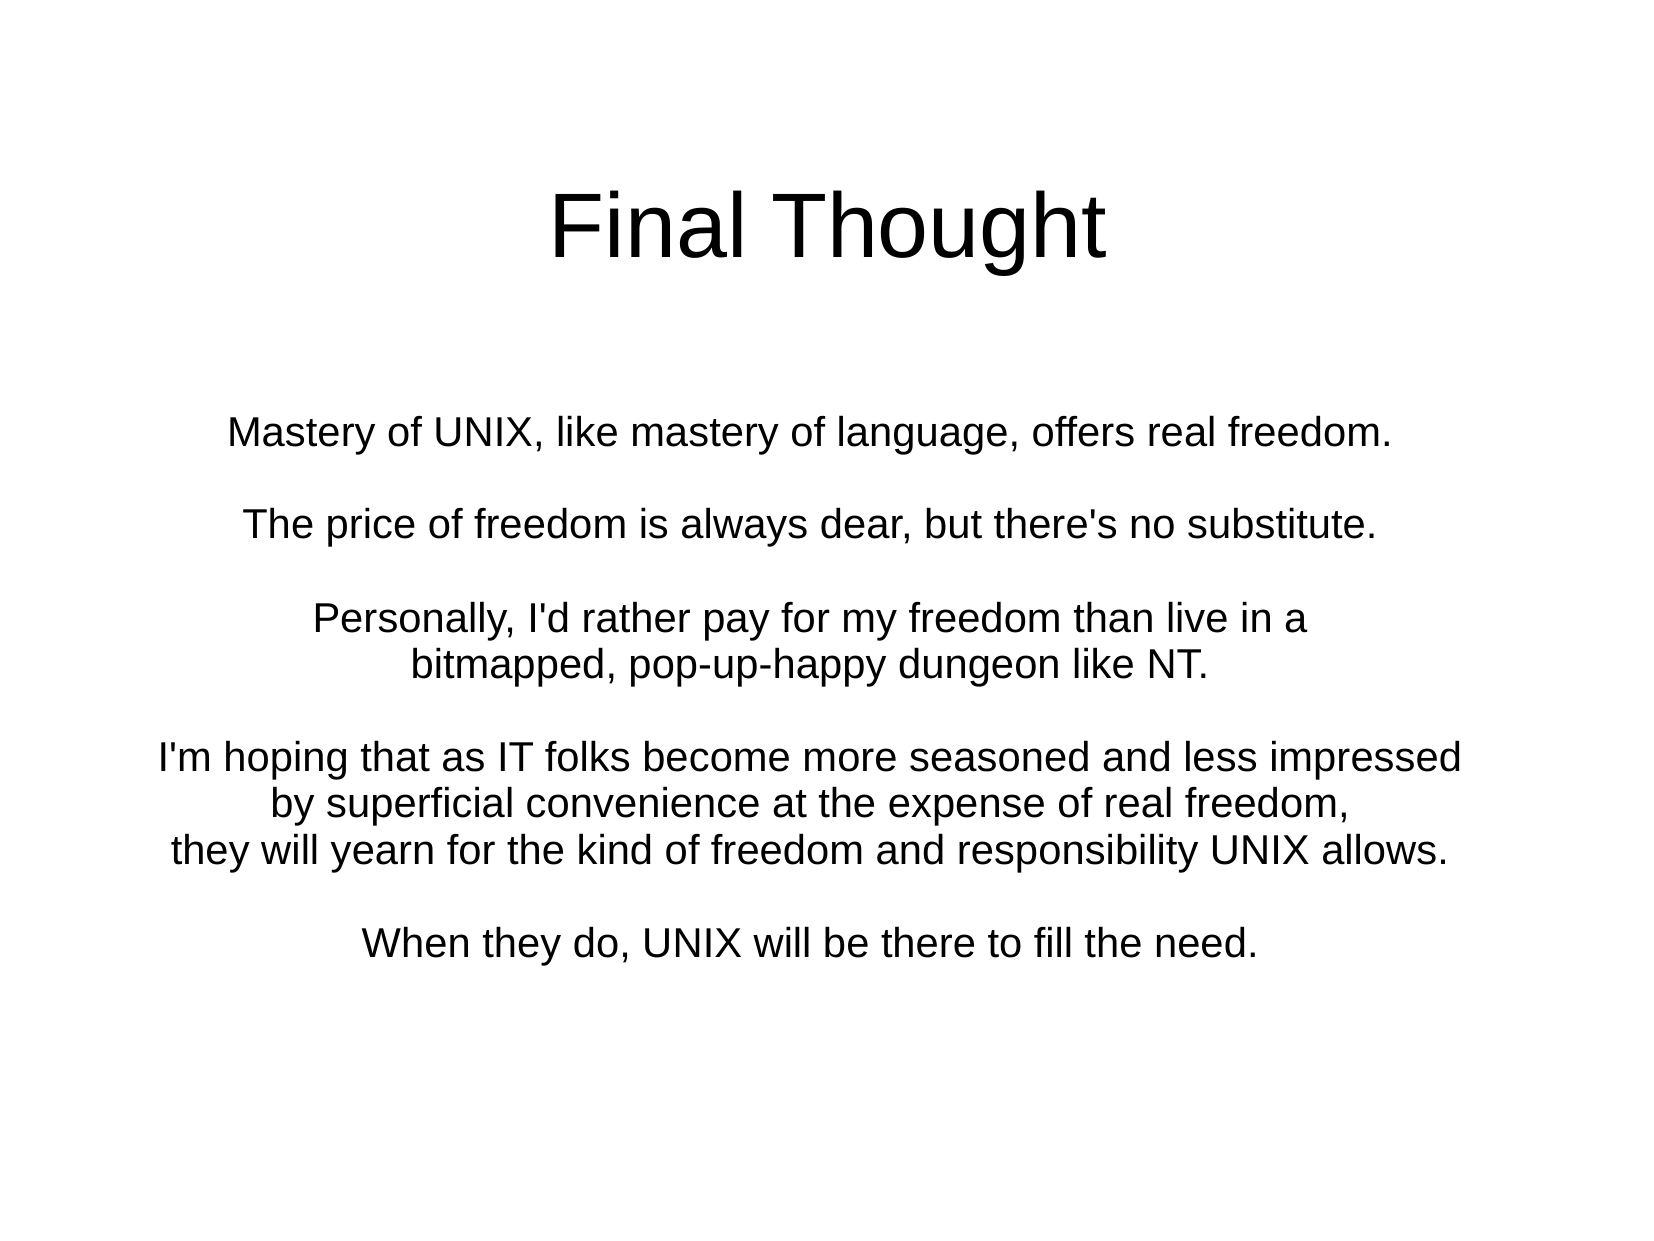

# Final Thought
Mastery of UNIX, like mastery of language, offers real freedom.
The price of freedom is always dear, but there's no substitute.
Personally, I'd rather pay for my freedom than live in a
bitmapped, pop-up-happy dungeon like NT.
I'm hoping that as IT folks become more seasoned and less impressed
by superficial convenience at the expense of real freedom,
they will yearn for the kind of freedom and responsibility UNIX allows.
When they do, UNIX will be there to fill the need.